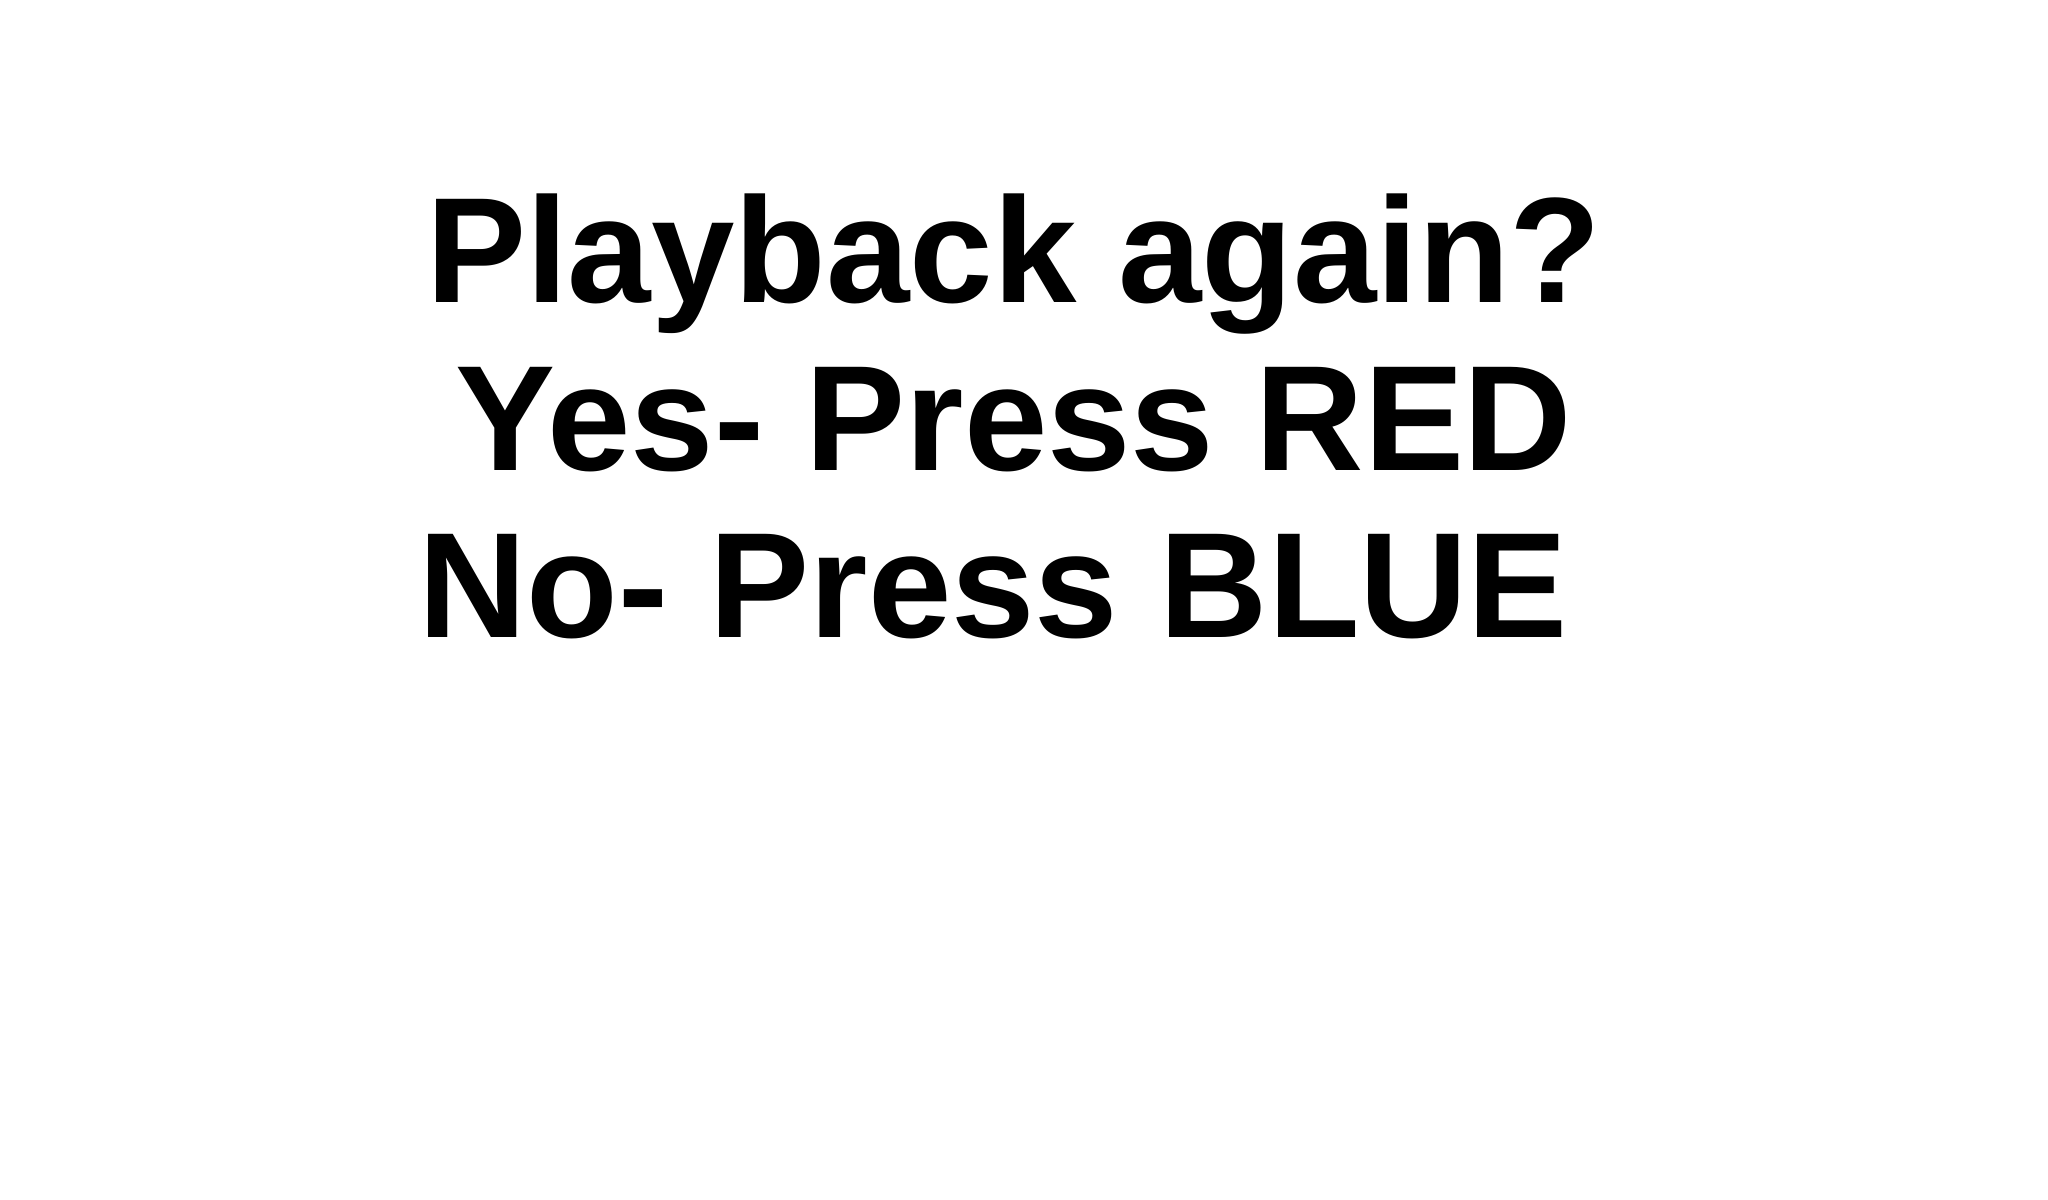

Playback again?
Yes- Press RED
No- Press BLUE